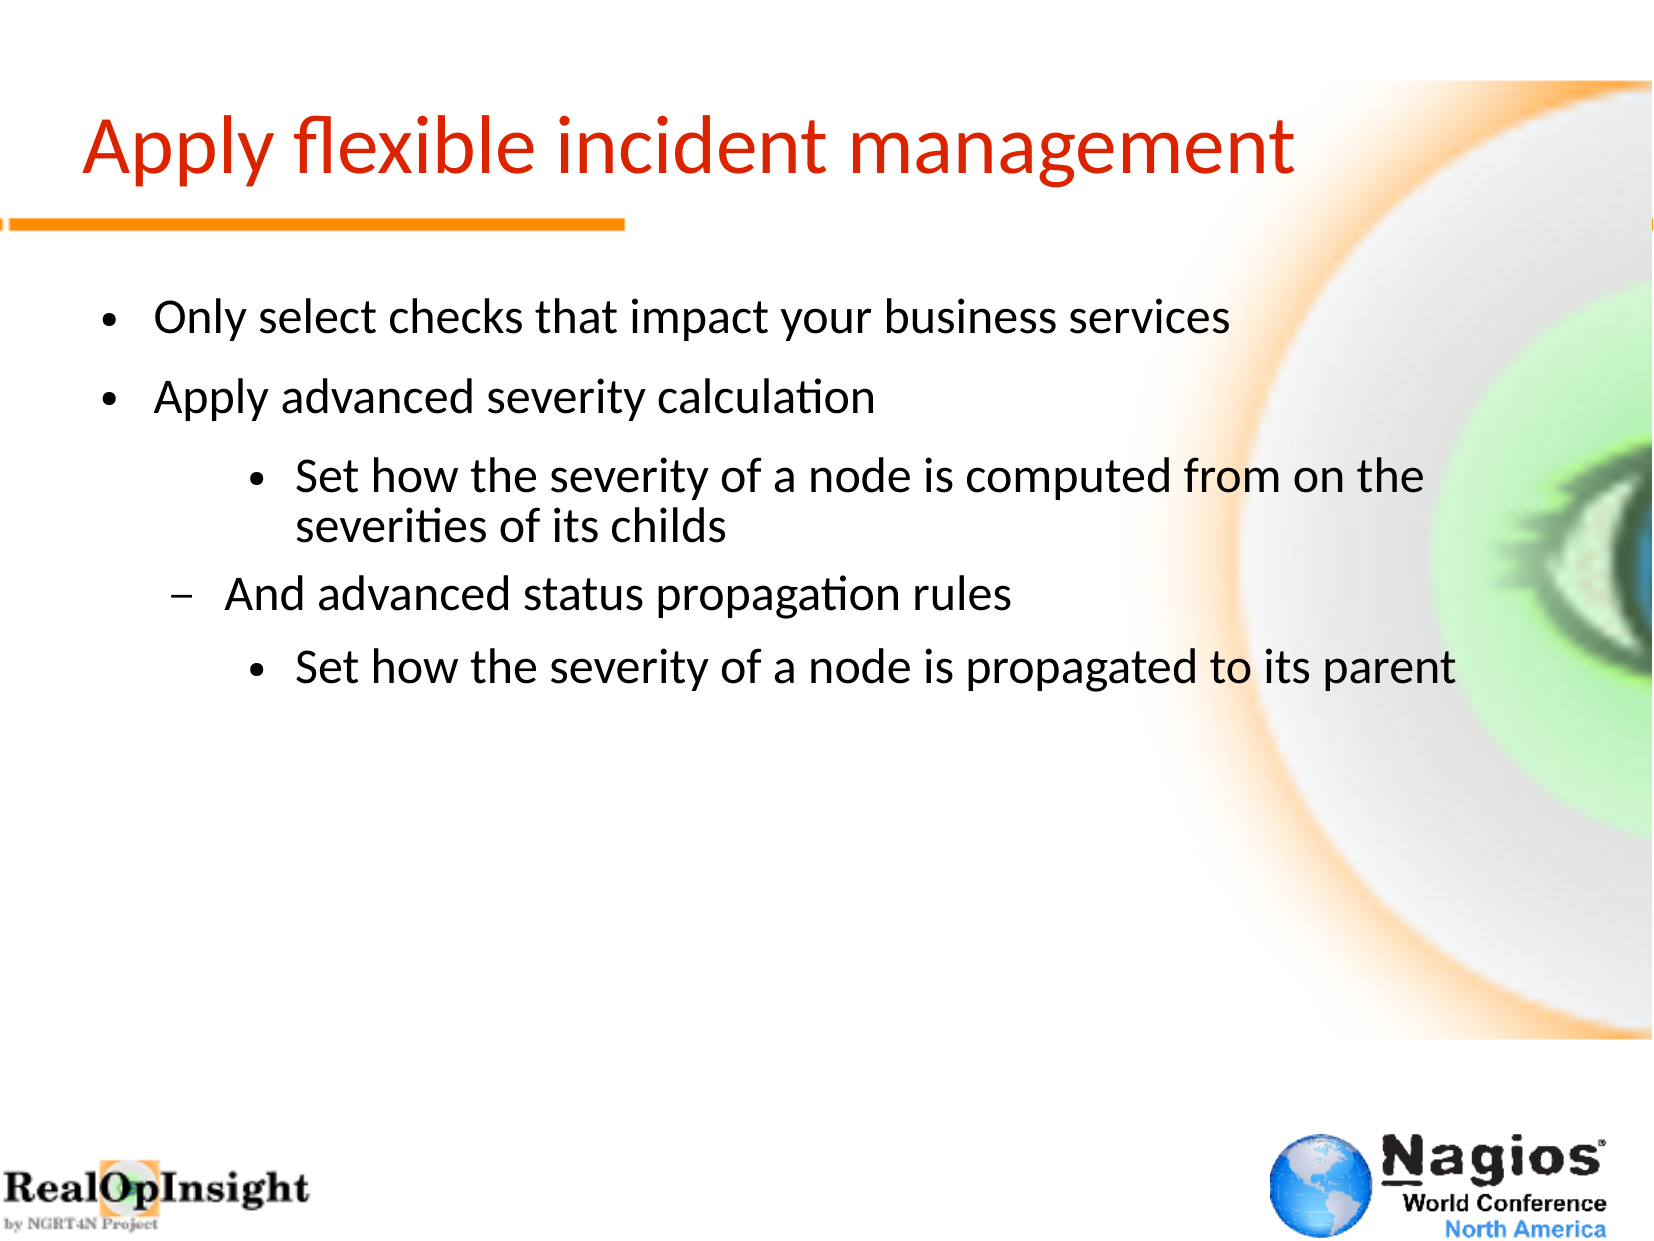

# Apply flexible incident management
Only select checks that impact your business services
Apply advanced severity calculation
Set how the severity of a node is computed from on the severities of its childs
And advanced status propagation rules
Set how the severity of a node is propagated to its parent